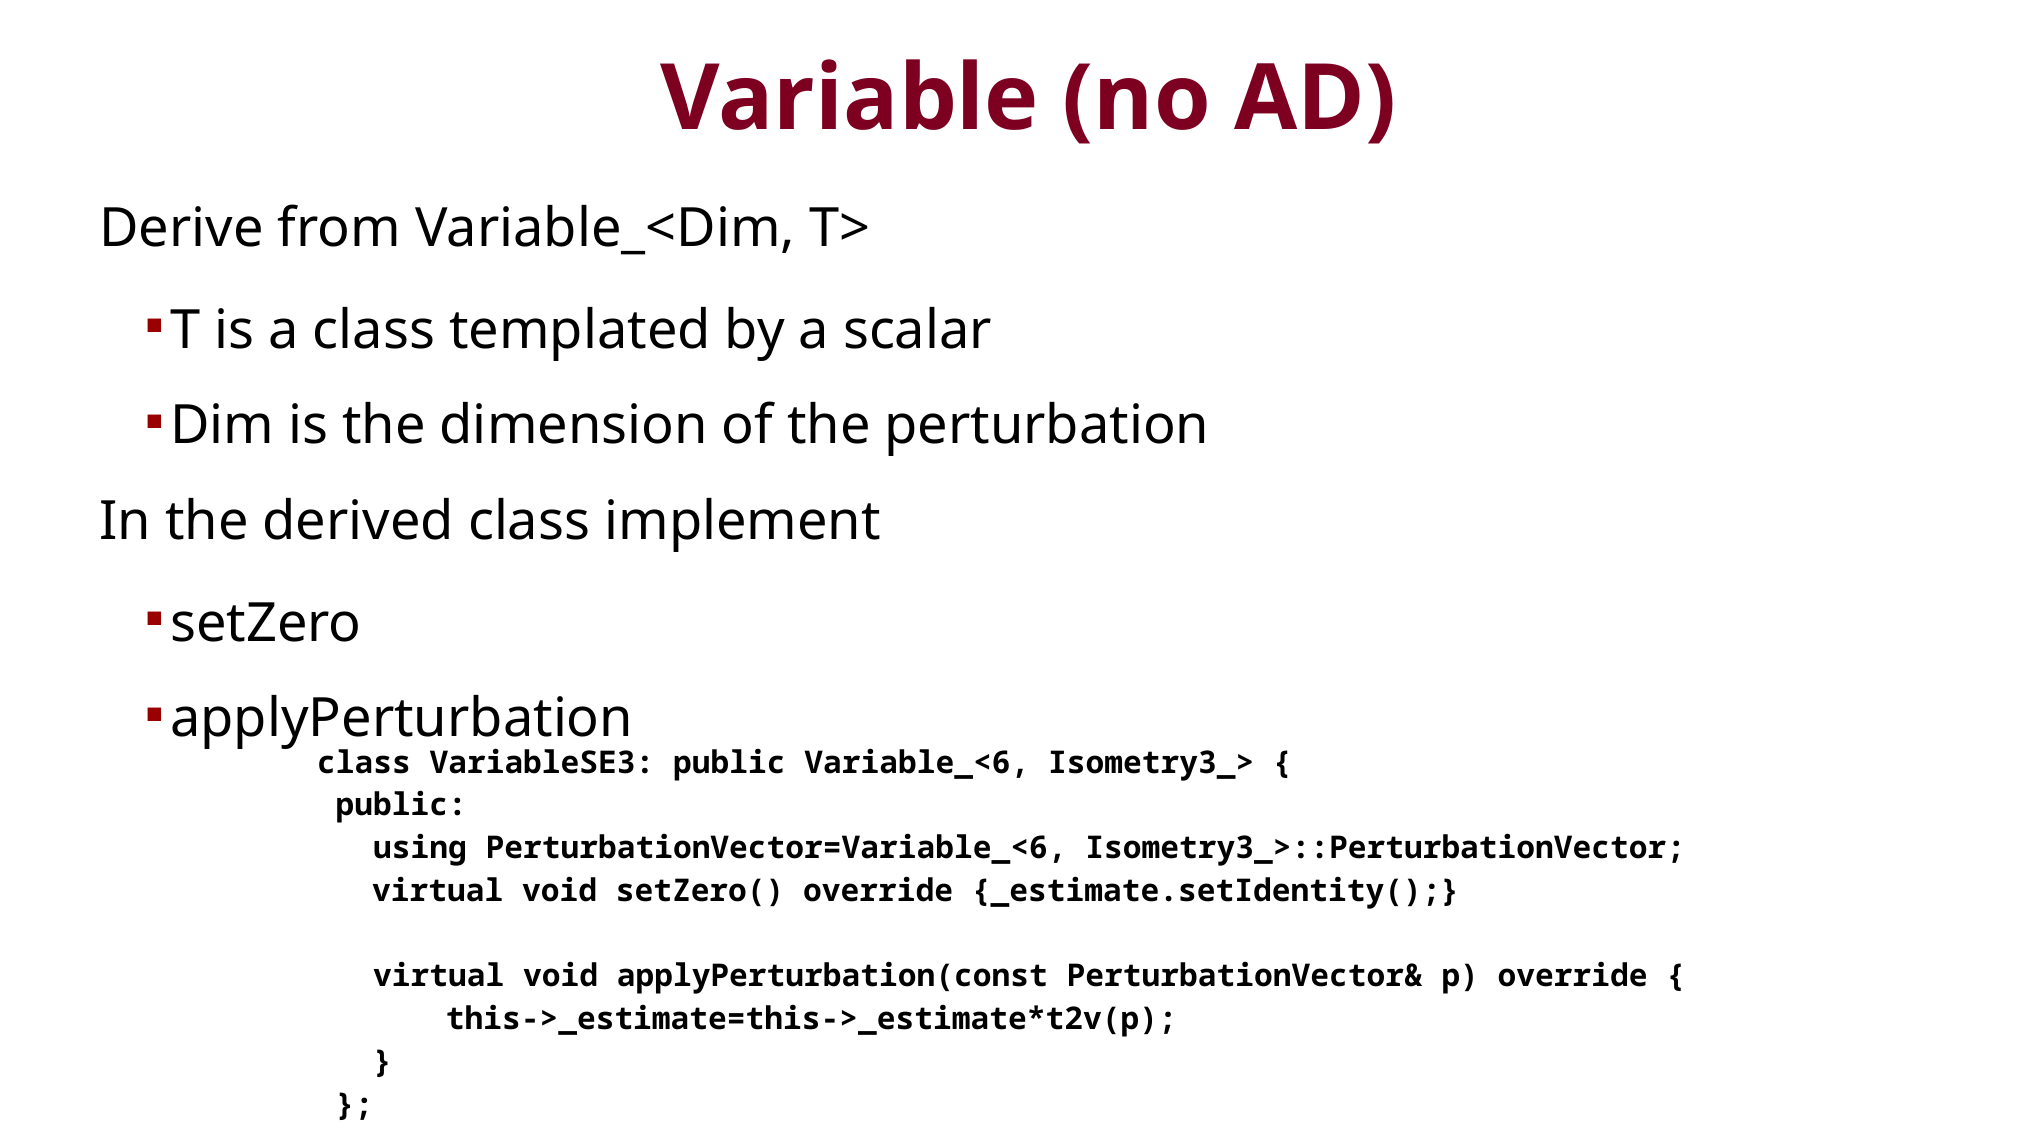

# Variable (no AD)
Derive from Variable_<Dim, T>
T is a class templated by a scalar
Dim is the dimension of the perturbation
In the derived class implement
setZero
applyPerturbation
 class VariableSE3: public Variable_<6, Isometry3_> {
 public:
 using PerturbationVector=Variable_<6, Isometry3_>::PerturbationVector;
	virtual void setZero() override {_estimate.setIdentity();}
 virtual void applyPerturbation(const PerturbationVector& p) override {
		this->_estimate=this->_estimate*t2v(p);
 }
 };